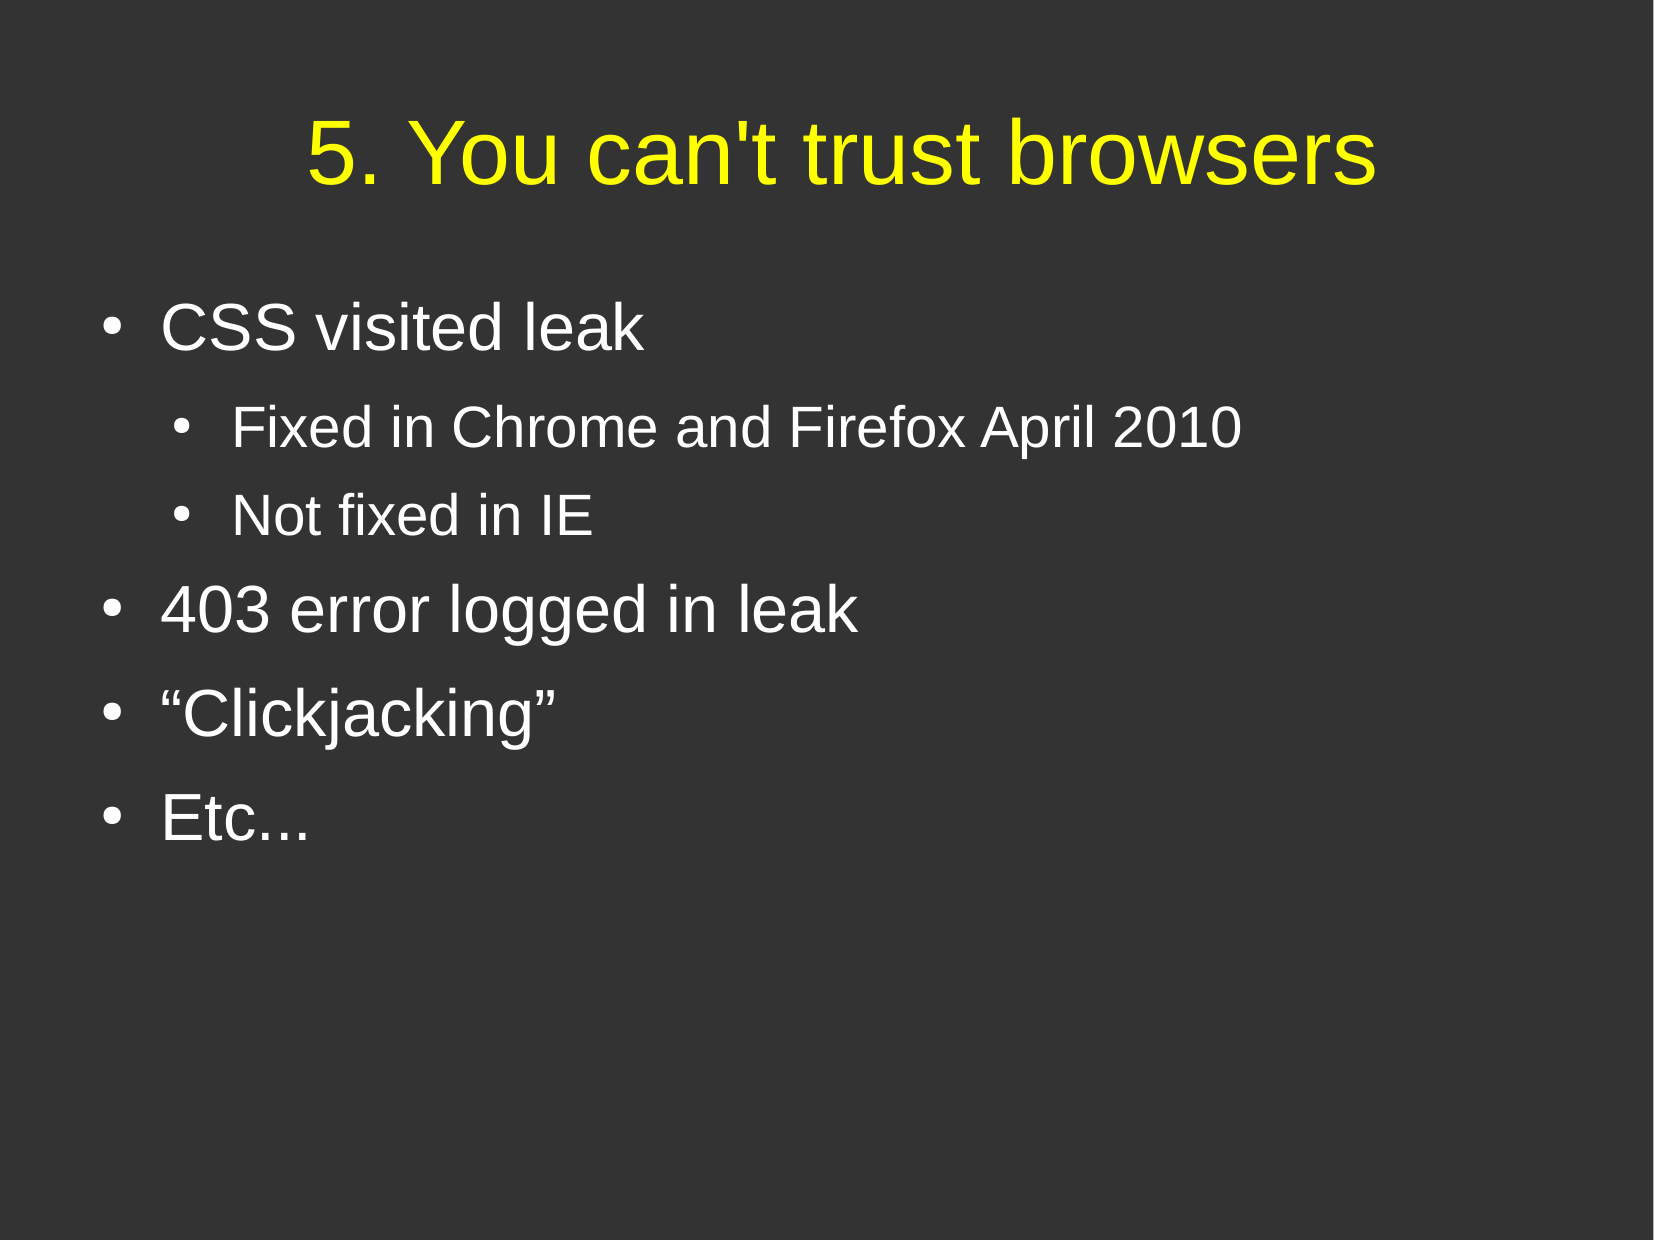

# 5. You can't trust browsers
CSS visited leak
Fixed in Chrome and Firefox April 2010
Not fixed in IE
403 error logged in leak
“Clickjacking”
Etc...